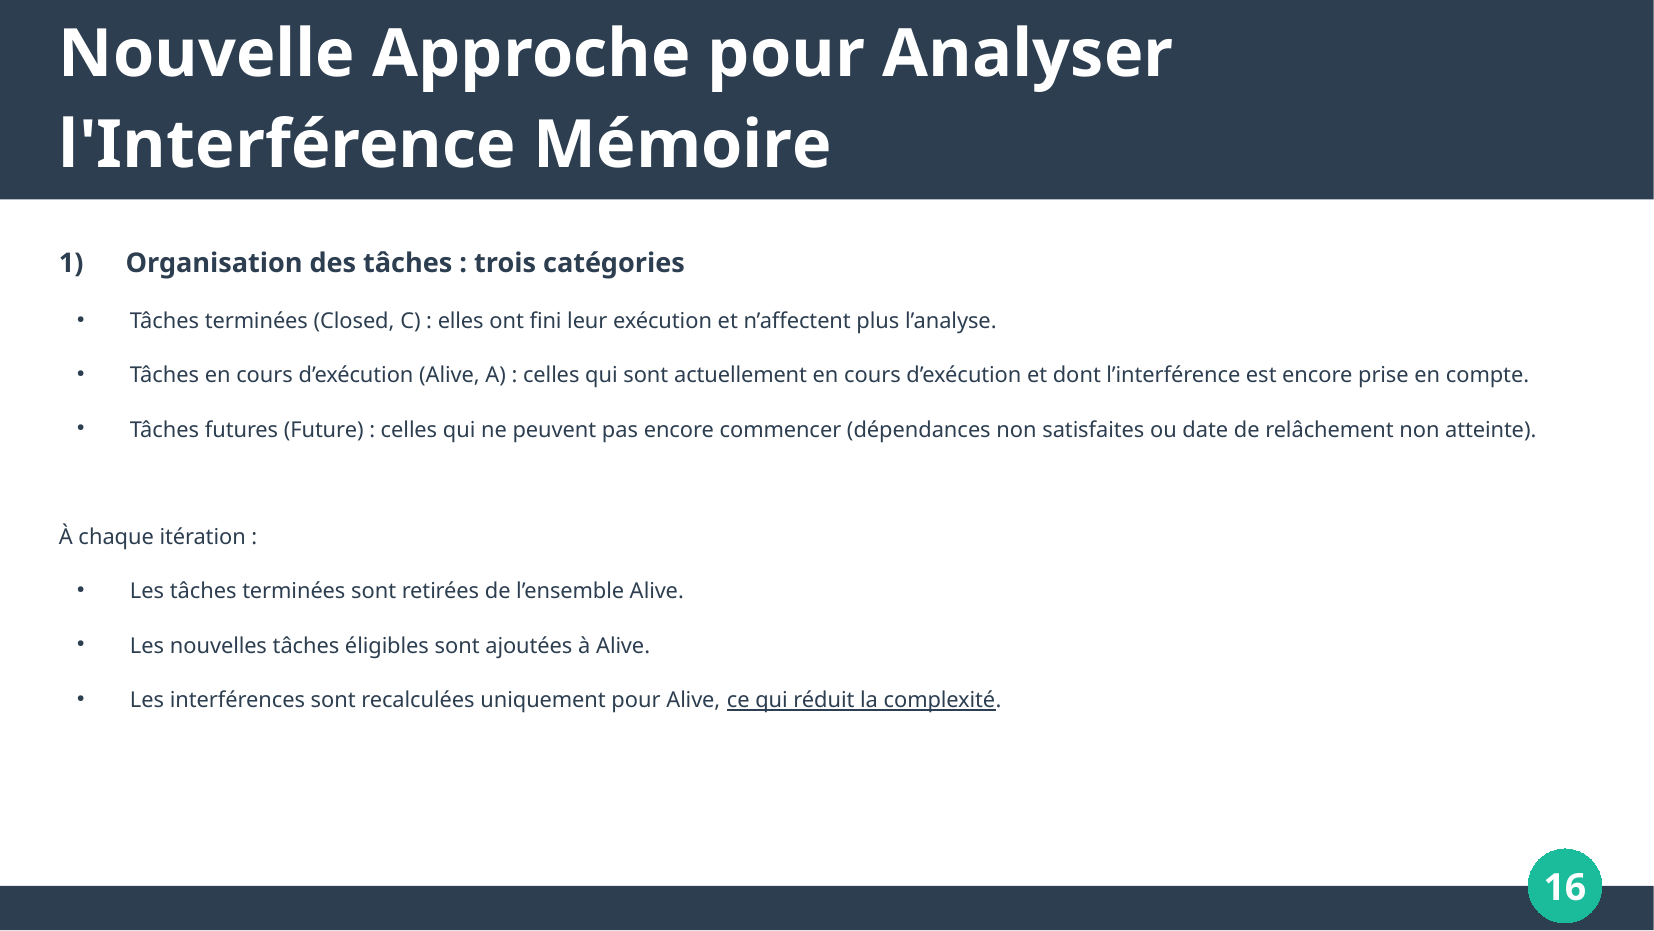

# Nouvelle Approche pour Analyser l'Interférence Mémoire
1) Organisation des tâches : trois catégories
Tâches terminées (Closed, C) : elles ont fini leur exécution et n’affectent plus l’analyse.
Tâches en cours d’exécution (Alive, A) : celles qui sont actuellement en cours d’exécution et dont l’interférence est encore prise en compte.
Tâches futures (Future) : celles qui ne peuvent pas encore commencer (dépendances non satisfaites ou date de relâchement non atteinte).
À chaque itération :
Les tâches terminées sont retirées de l’ensemble Alive.
Les nouvelles tâches éligibles sont ajoutées à Alive.
Les interférences sont recalculées uniquement pour Alive, ce qui réduit la complexité.
16